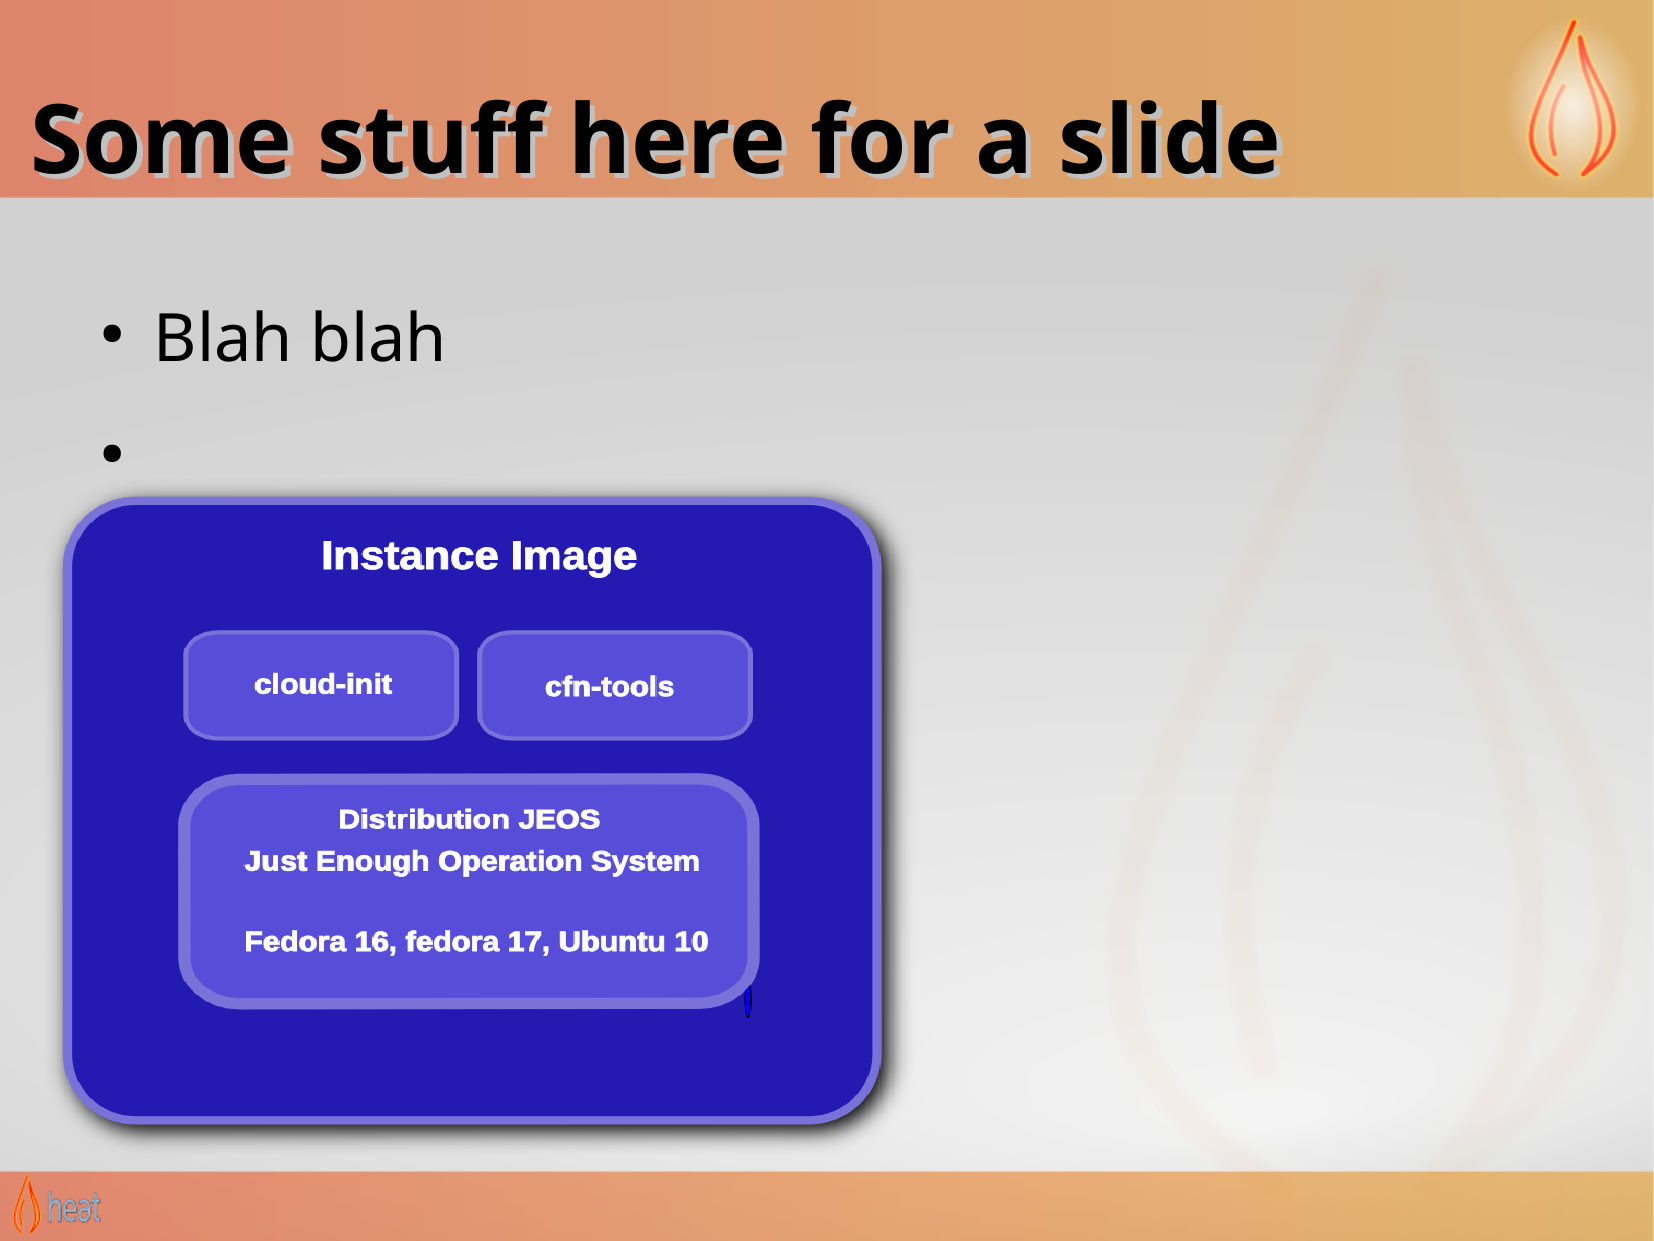

# Some stuff here for a slide
Blah blah